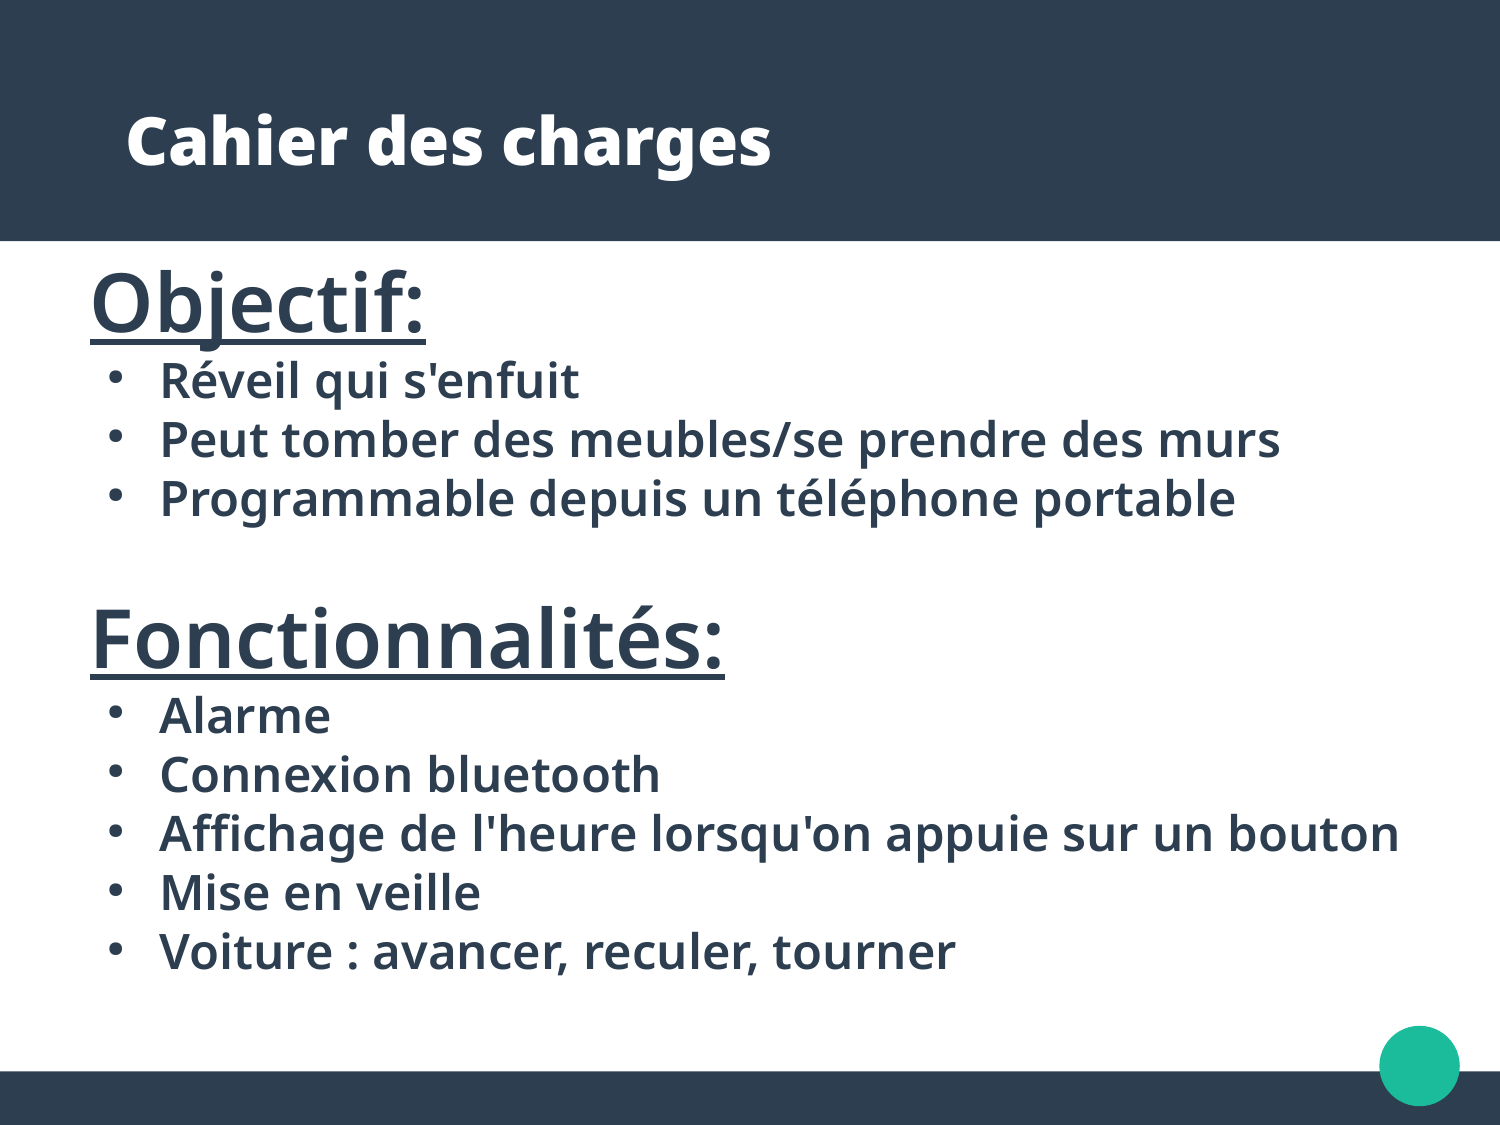

# Cahier des charges
Objectif:
Réveil qui s'enfuit
Peut tomber des meubles/se prendre des murs
Programmable depuis un téléphone portable
Fonctionnalités:
Alarme
Connexion bluetooth
Affichage de l'heure lorsqu'on appuie sur un bouton
Mise en veille
Voiture : avancer, reculer, tourner